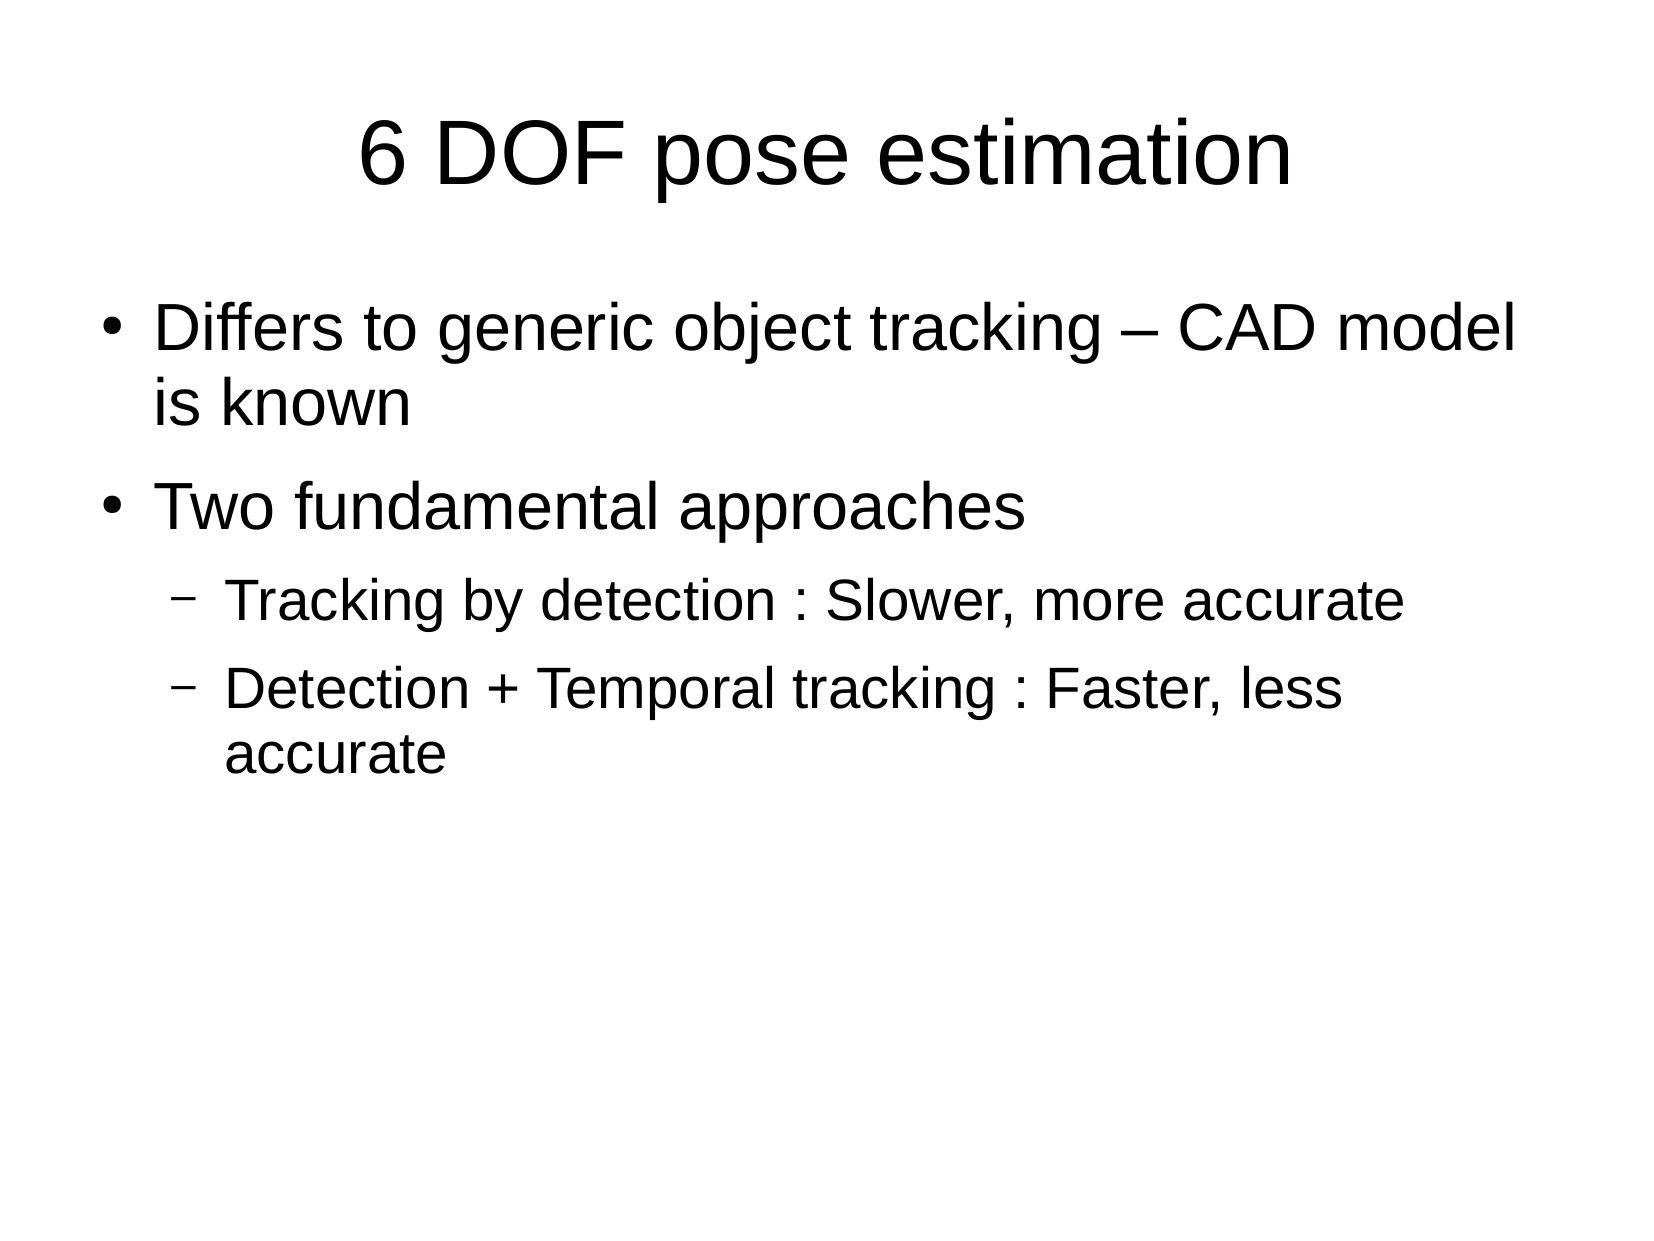

# 6 DOF pose estimation
Differs to generic object tracking – CAD model is known
Two fundamental approaches
Tracking by detection : Slower, more accurate
Detection + Temporal tracking : Faster, less accurate